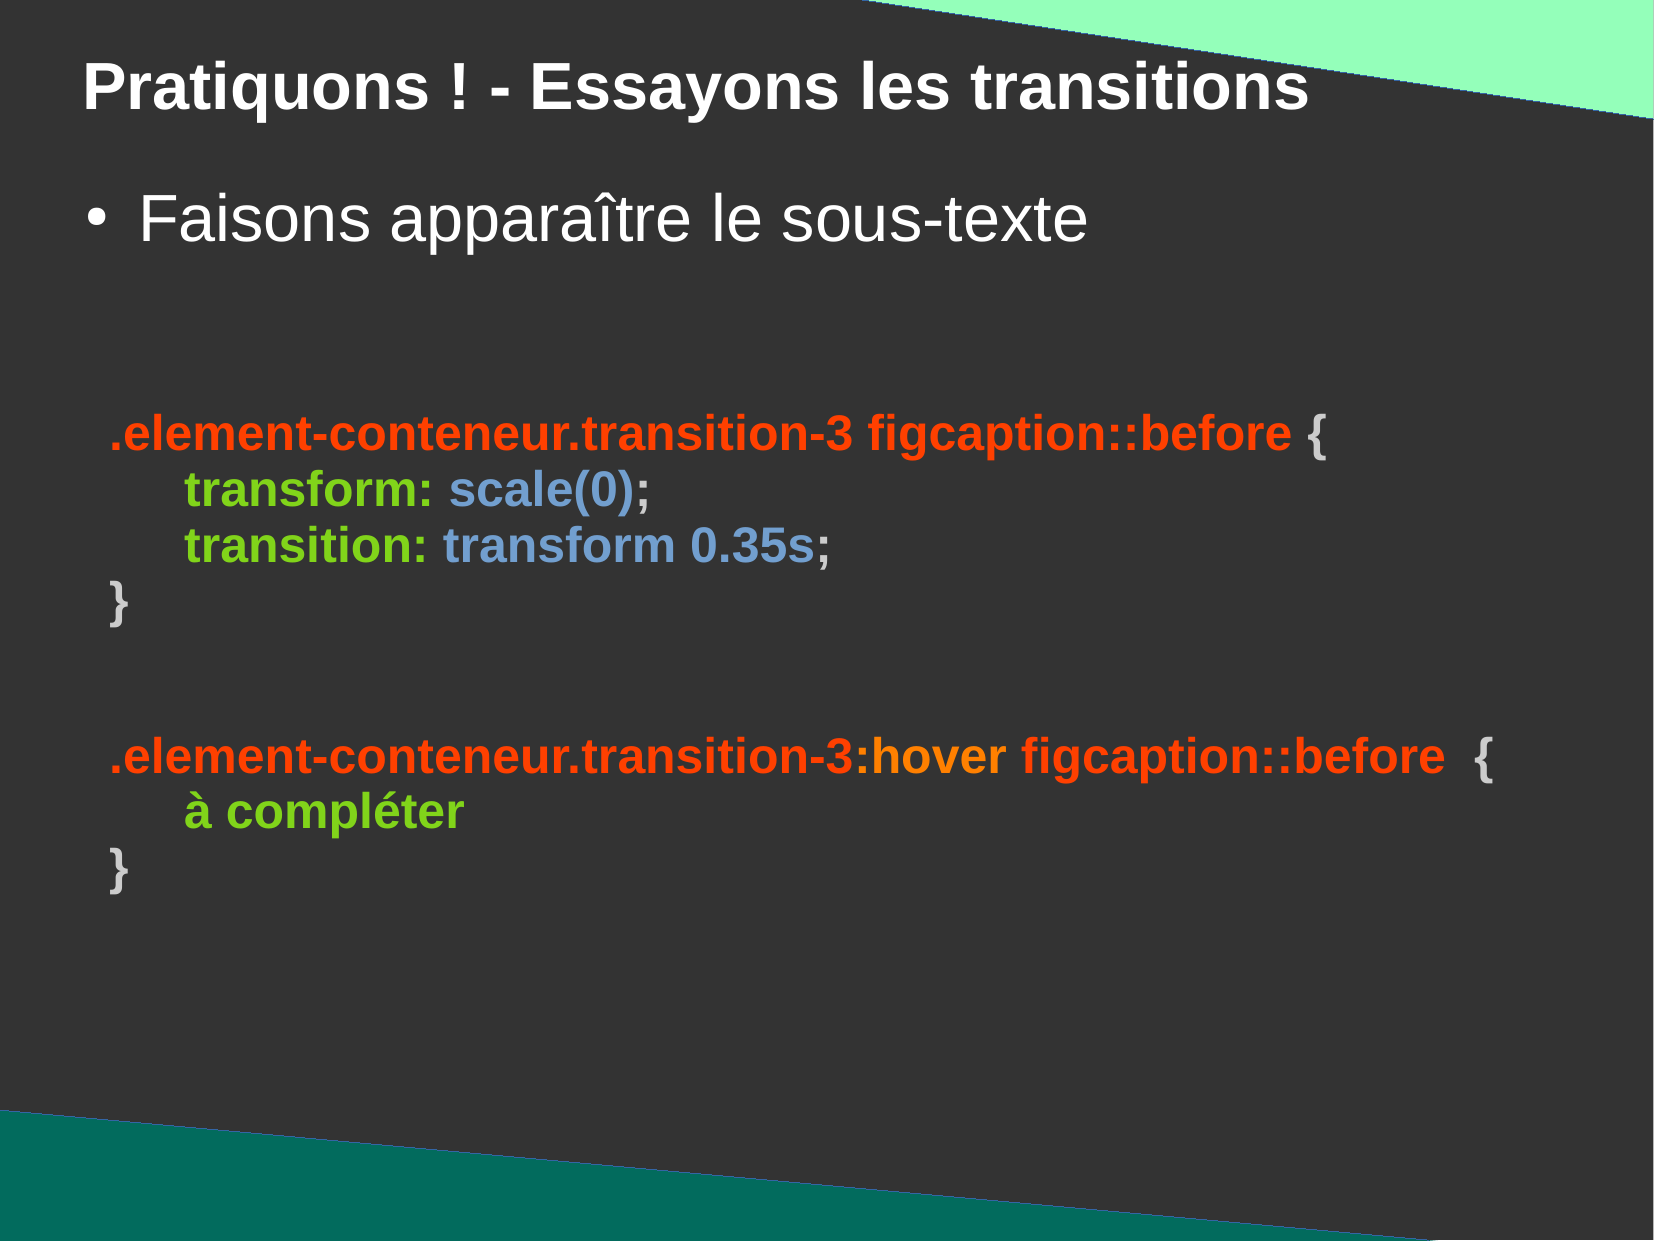

# Pratiquons ! - Essayons les transitions
Faisons apparaître le sous-texte
.element-conteneur.transition-3 figcaption::before {
	transform: scale(0);
 	transition: transform 0.35s;
}
.element-conteneur.transition-3:hover figcaption::before {
	à compléter
}